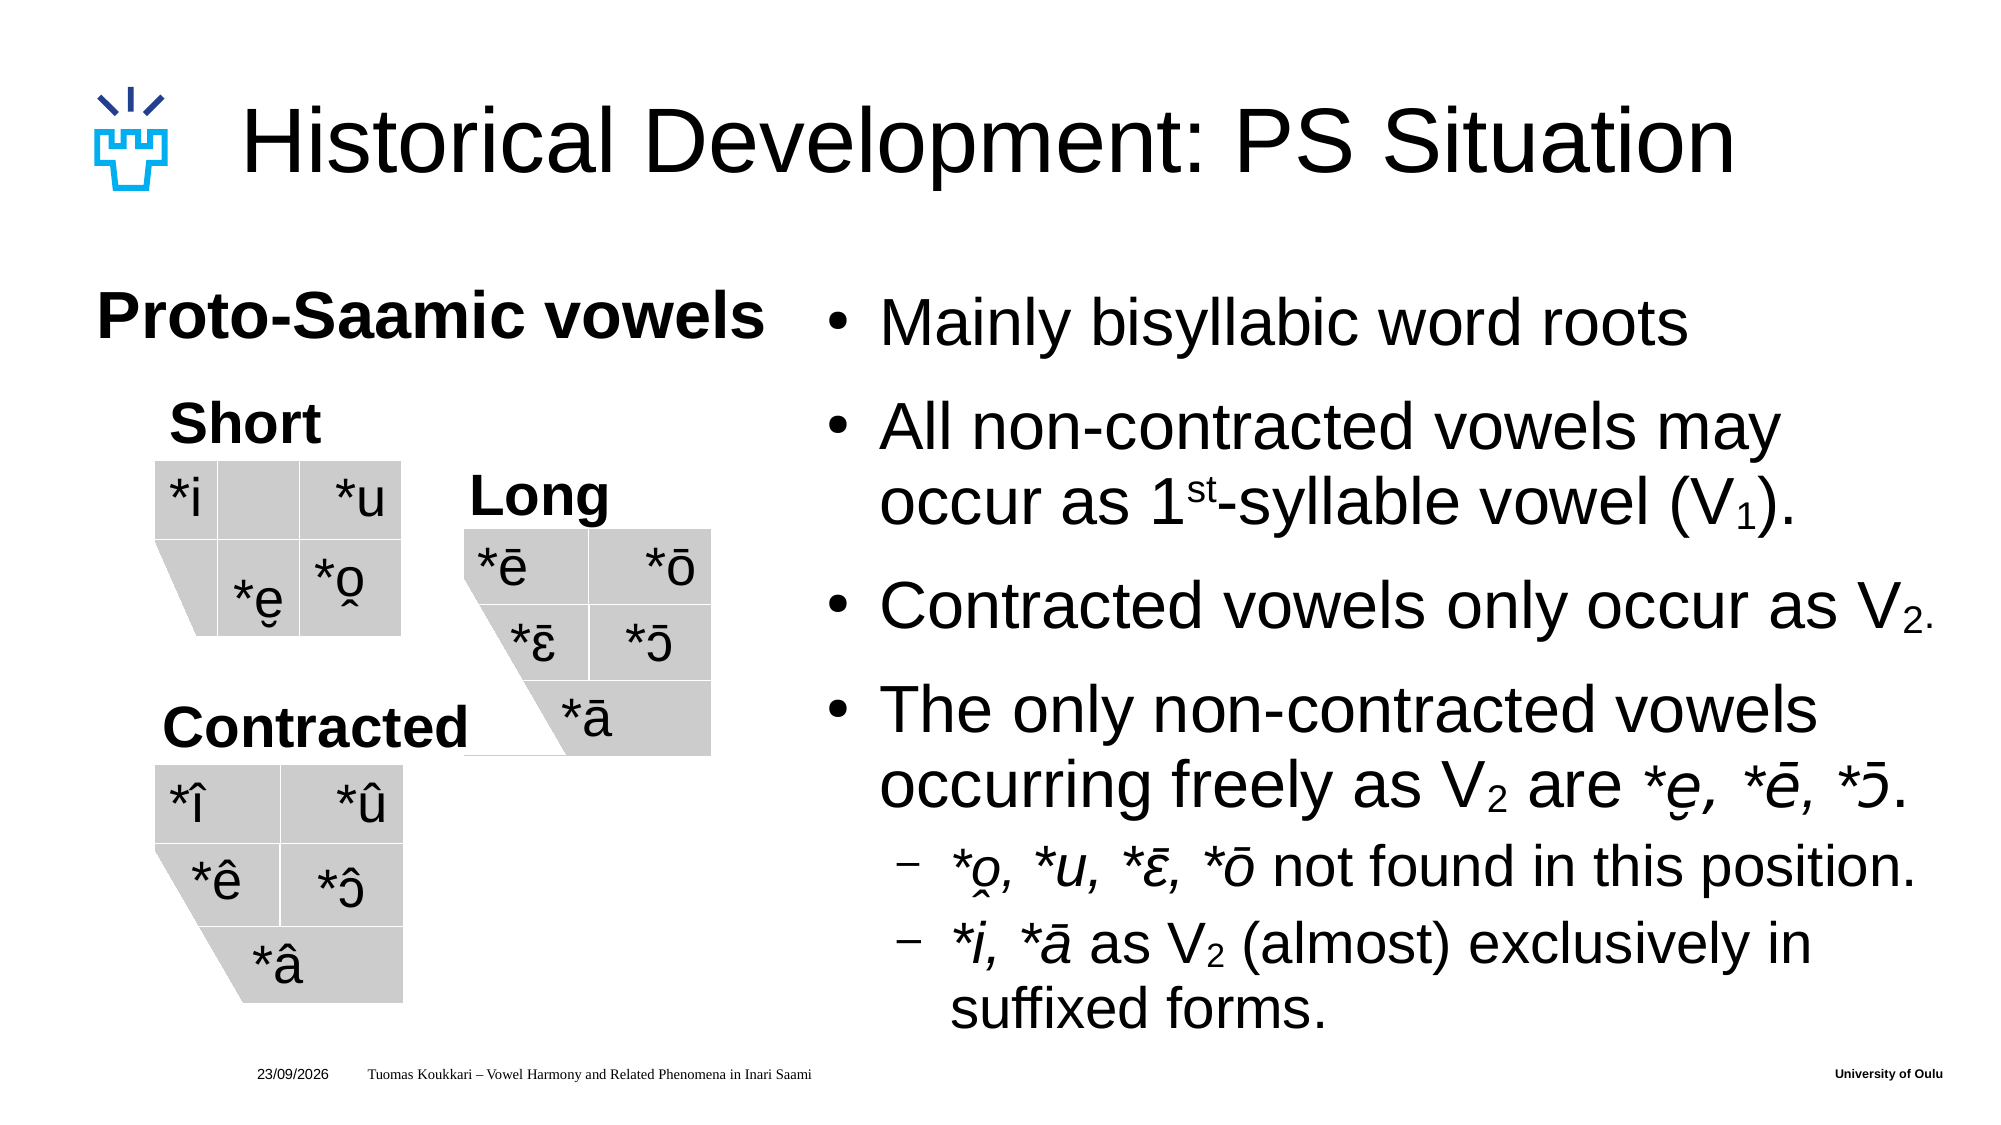

# Historical Development: PS Situation
Proto-Saamic vowels
Mainly bisyllabic word roots
All non-contracted vowels may occur as 1st-syllable vowel (V1).
Contracted vowels only occur as V2.
The only non-contracted vowels occurring freely as V2 are *e̮, *ē, *ɔ̄.
*o̭, *u, *ɛ̄, *ō not found in this position.
*i, *ā as V2 (almost) exclusively in suffixed forms.
Short
Long
| \*i | | \*u |
| --- | --- | --- |
| | \*e̮ | \*o̭ |
| \*ē | \*ō |
| --- | --- |
| \*ɛ̄ | \*ɔ̄ |
| \*ā | |
Contracted
| \*î | \*û |
| --- | --- |
| \*ê | \*ɔ̂ |
| \*â | |
https://github.com/tkoukkar/anaraskiela/blob/master/Koukkari_Tuomas-CIFUXIII-oovdanpyehtim.pdf